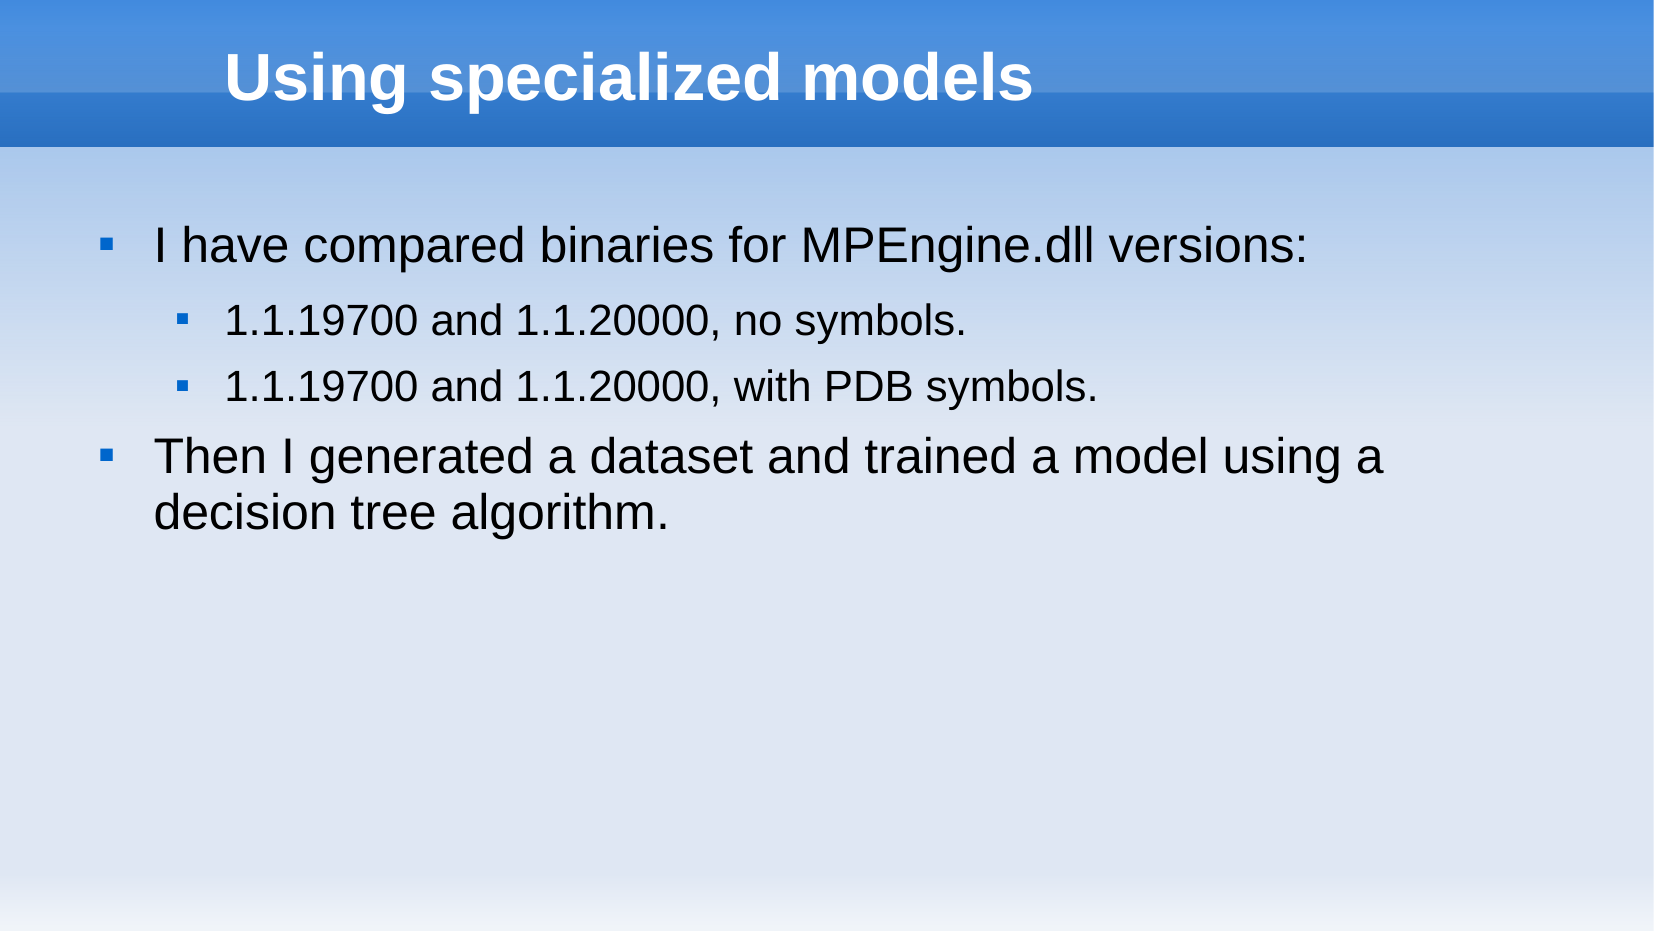

# Using specialized models
I have compared binaries for MPEngine.dll versions:
1.1.19700 and 1.1.20000, no symbols.
1.1.19700 and 1.1.20000, with PDB symbols.
Then I generated a dataset and trained a model using a decision tree algorithm.